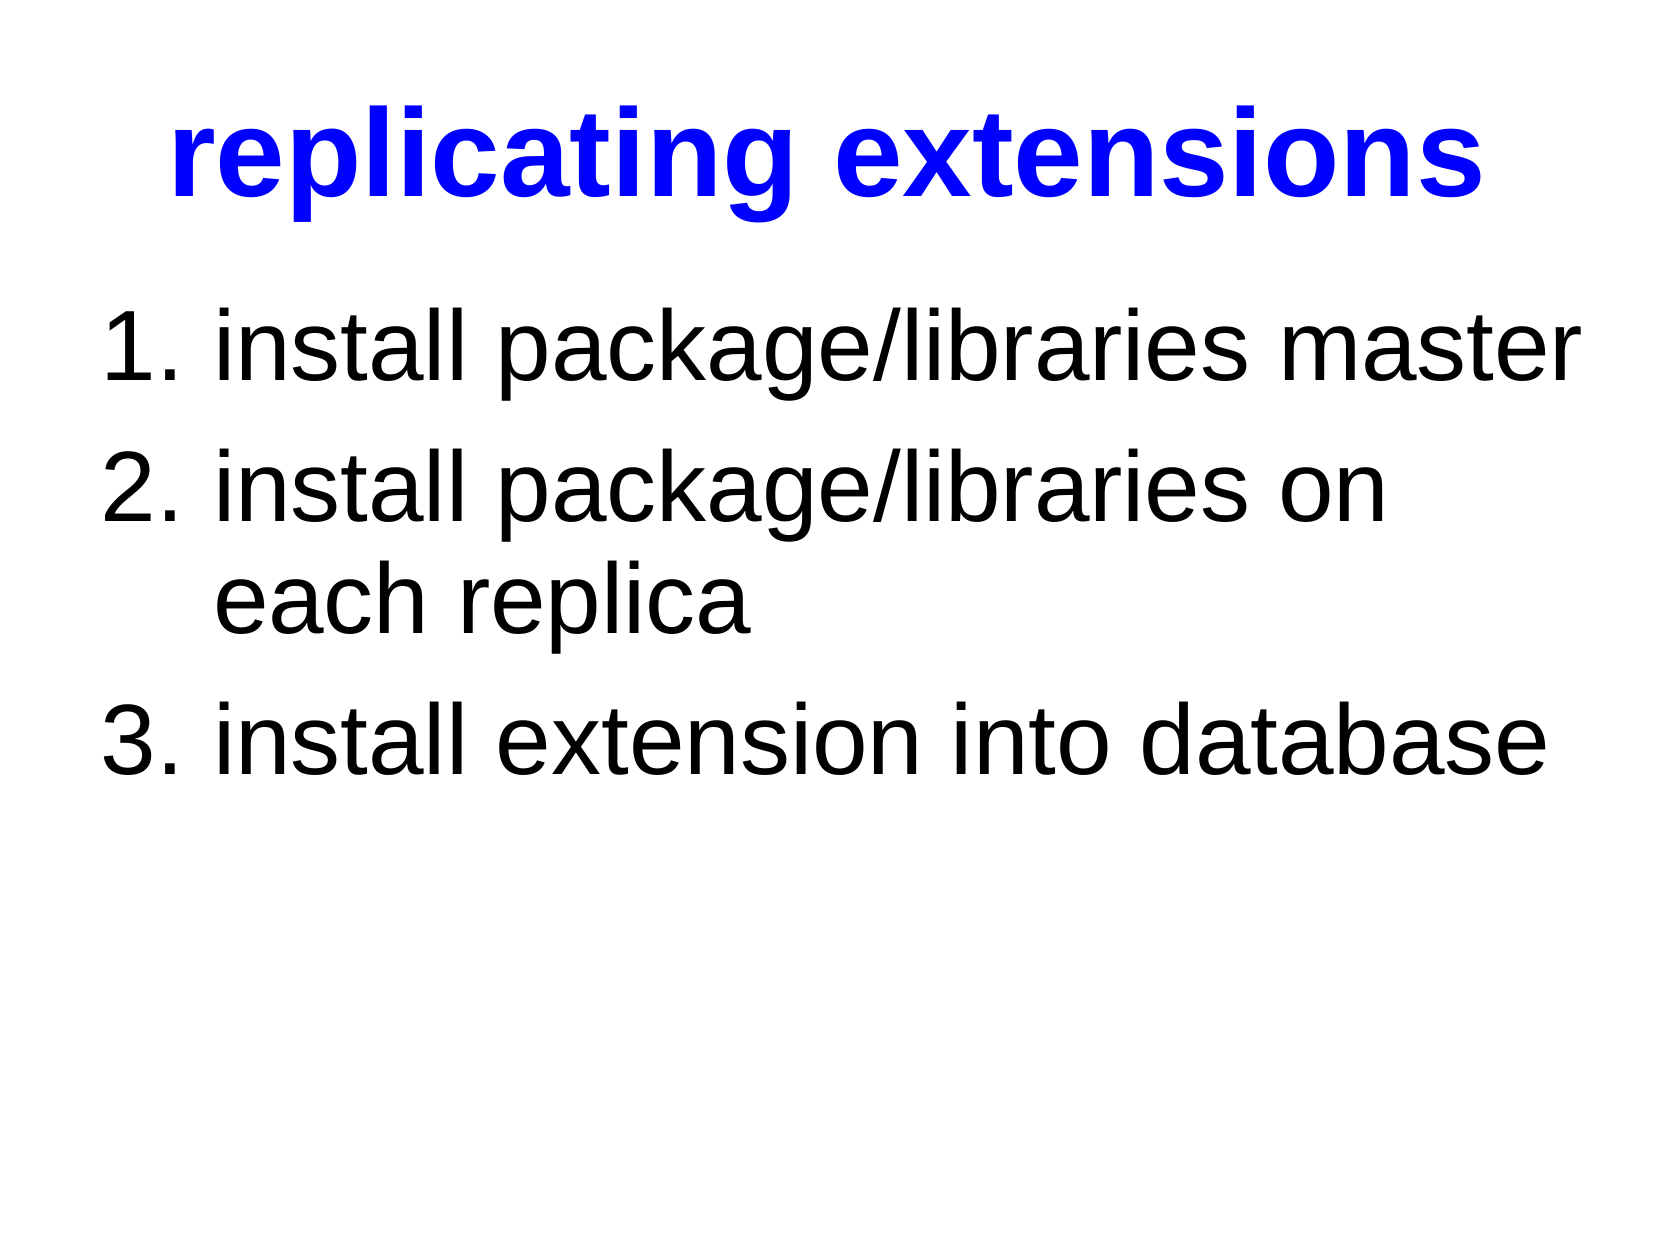

# replicating extensions
install package/libraries master
install package/libraries on each replica
install extension into database